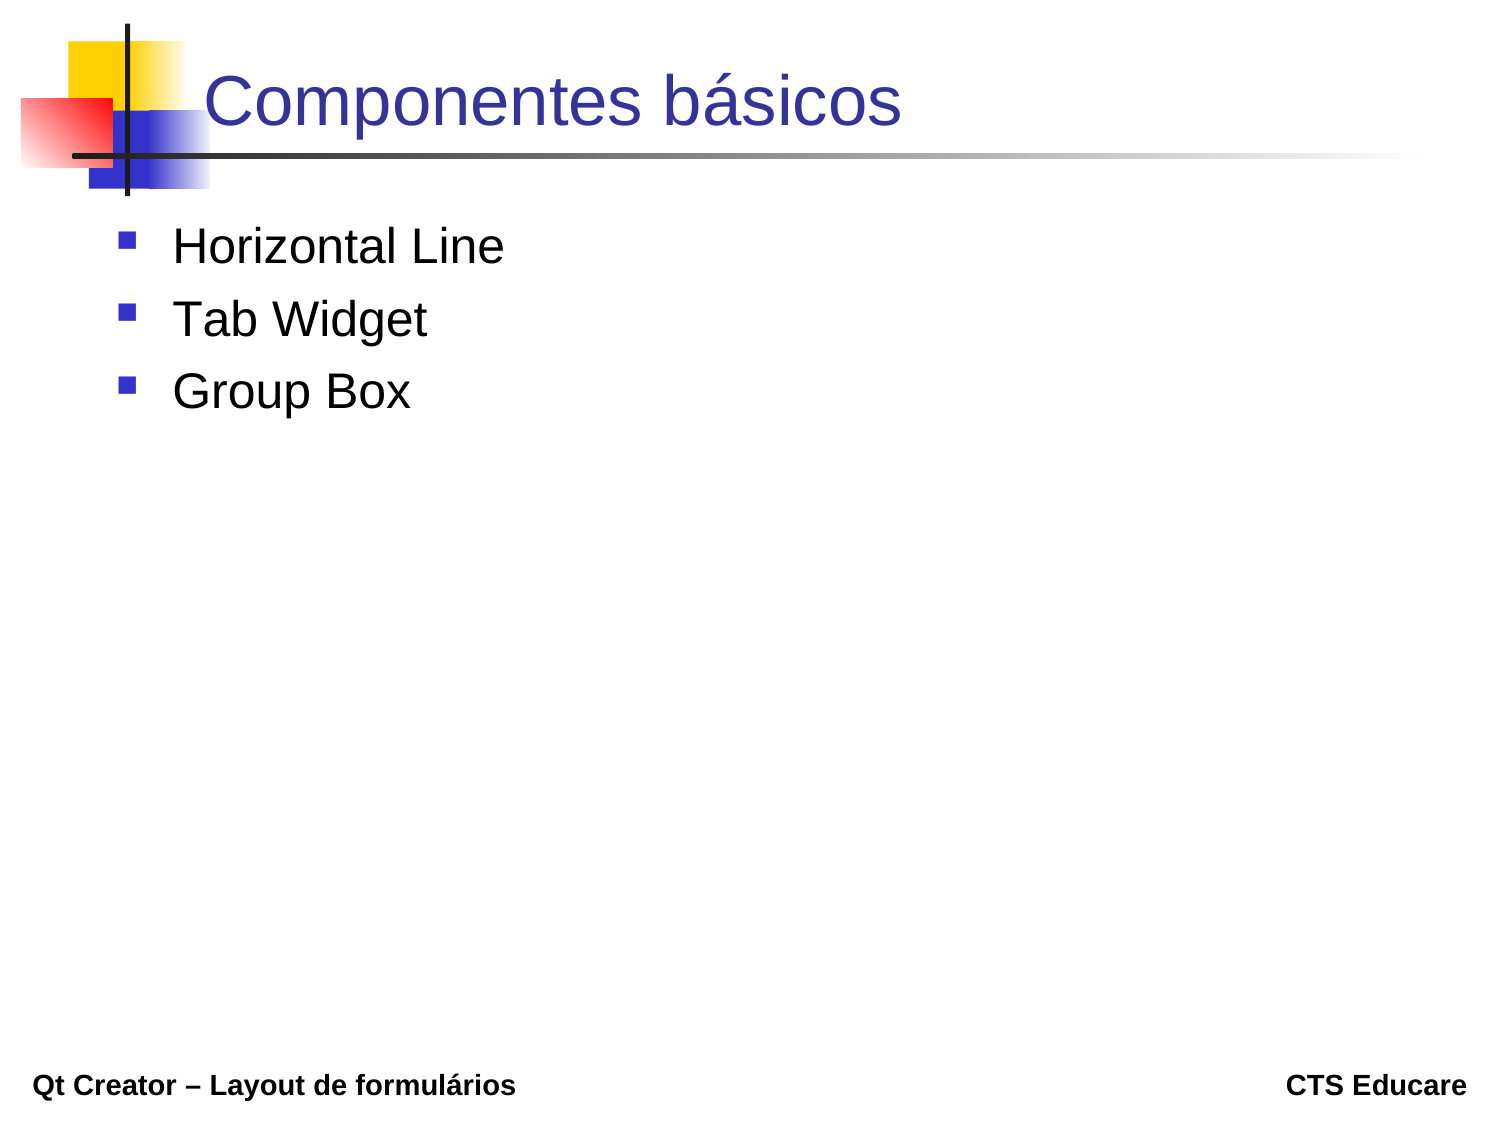

# Componentes básicos
Horizontal Line
Tab Widget
Group Box